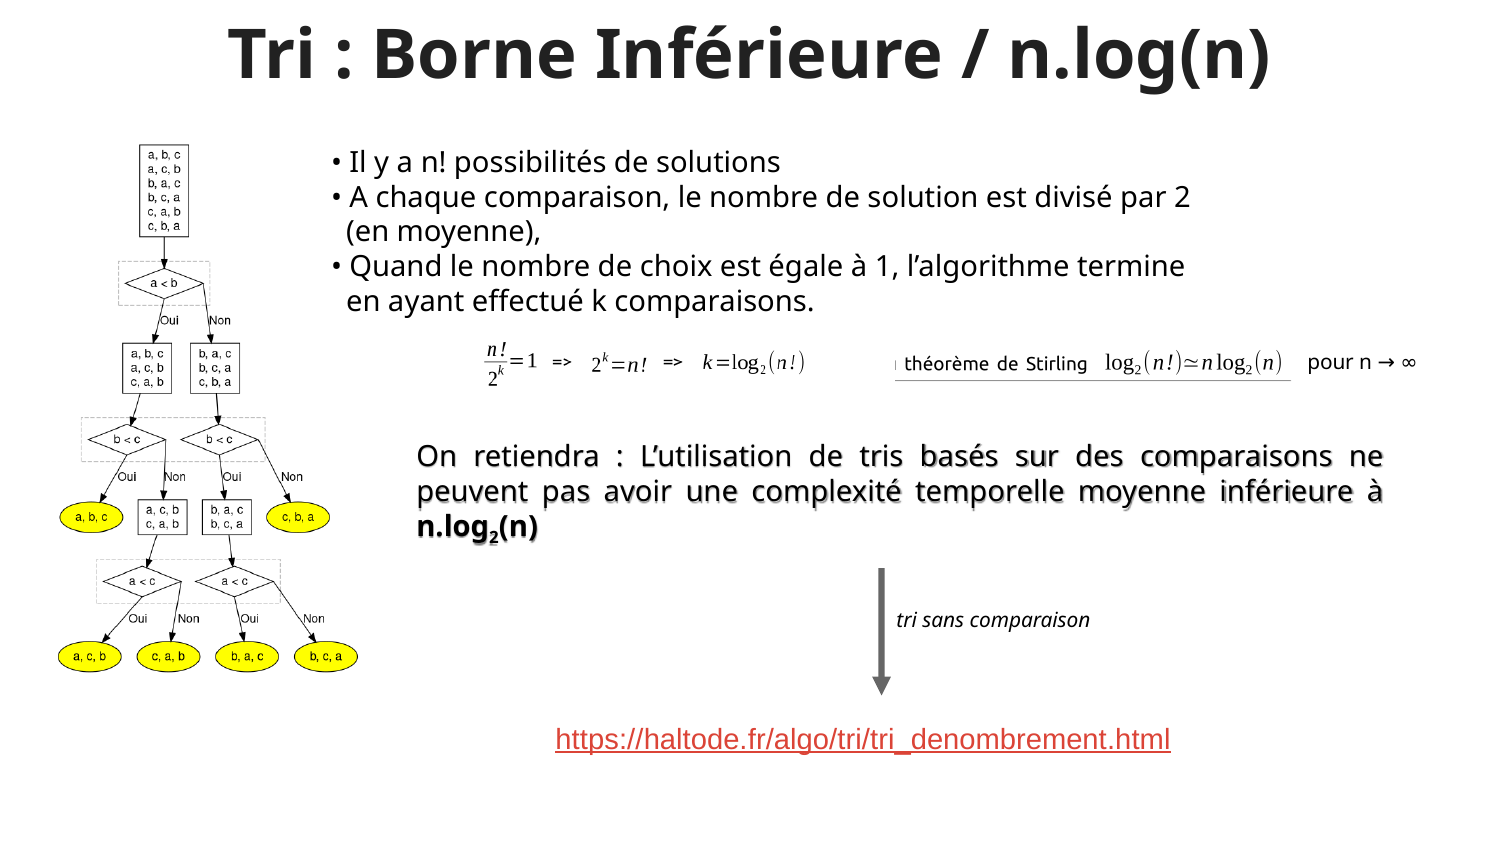

# Tri : Borne Inférieure / n.log(n)
• Il y a n! possibilités de solutions
• A chaque comparaison, le nombre de solution est divisé par 2
 (en moyenne),
• Quand le nombre de choix est égale à 1, l’algorithme termine
 en ayant effectué k comparaisons.
pour n → ∞
On retiendra : L’utilisation de tris basés sur des comparaisons ne peuvent pas avoir une complexité temporelle moyenne inférieure à n.log2(n)
tri sans comparaison
https://haltode.fr/algo/tri/tri_denombrement.html